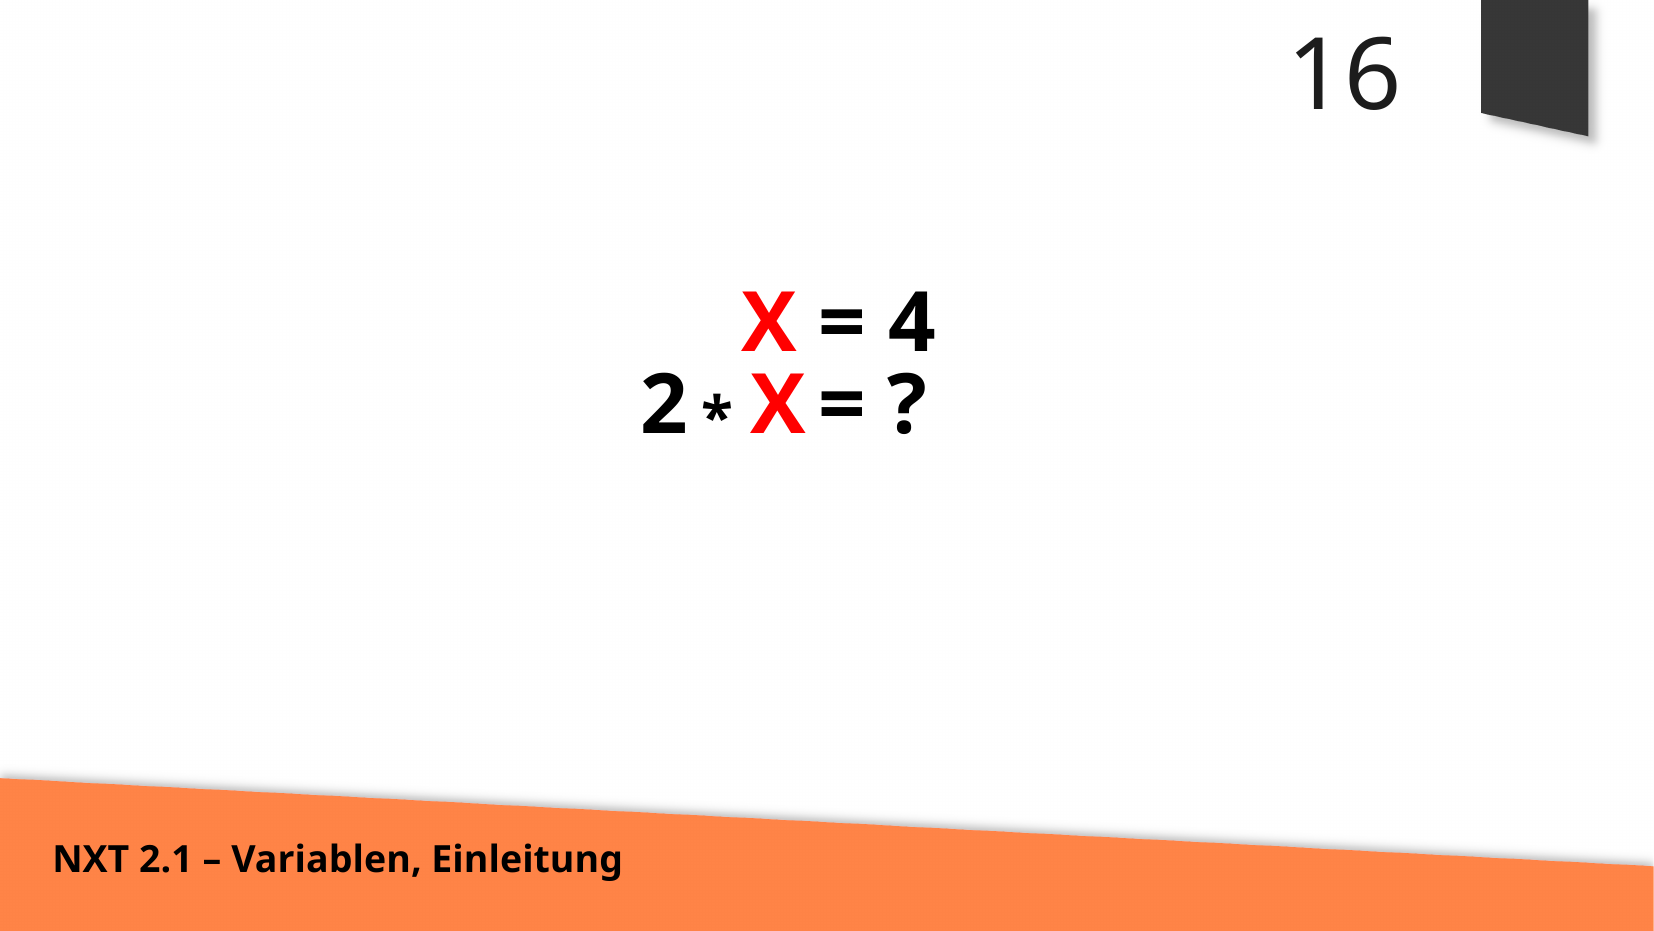

 X = 4
2 = ?
X
*
NXT 2.1 – Variablen, Einleitung